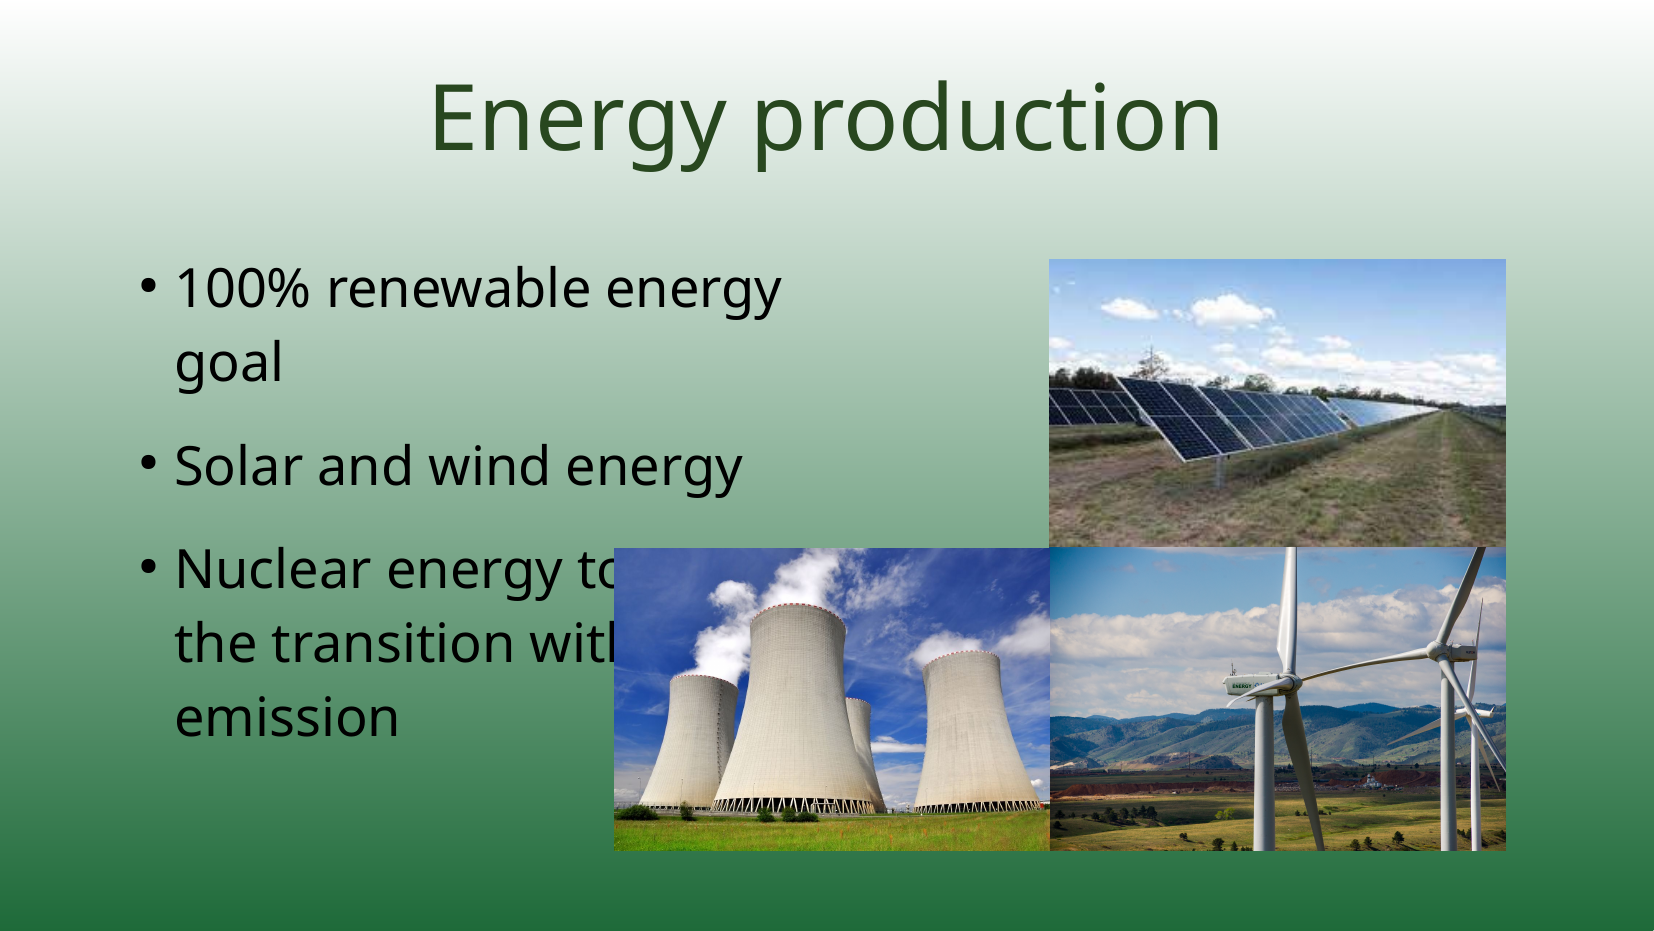

# Energy production
100% renewable energy goal
Solar and wind energy
Nuclear energy to sustain the transition without CO2 emission